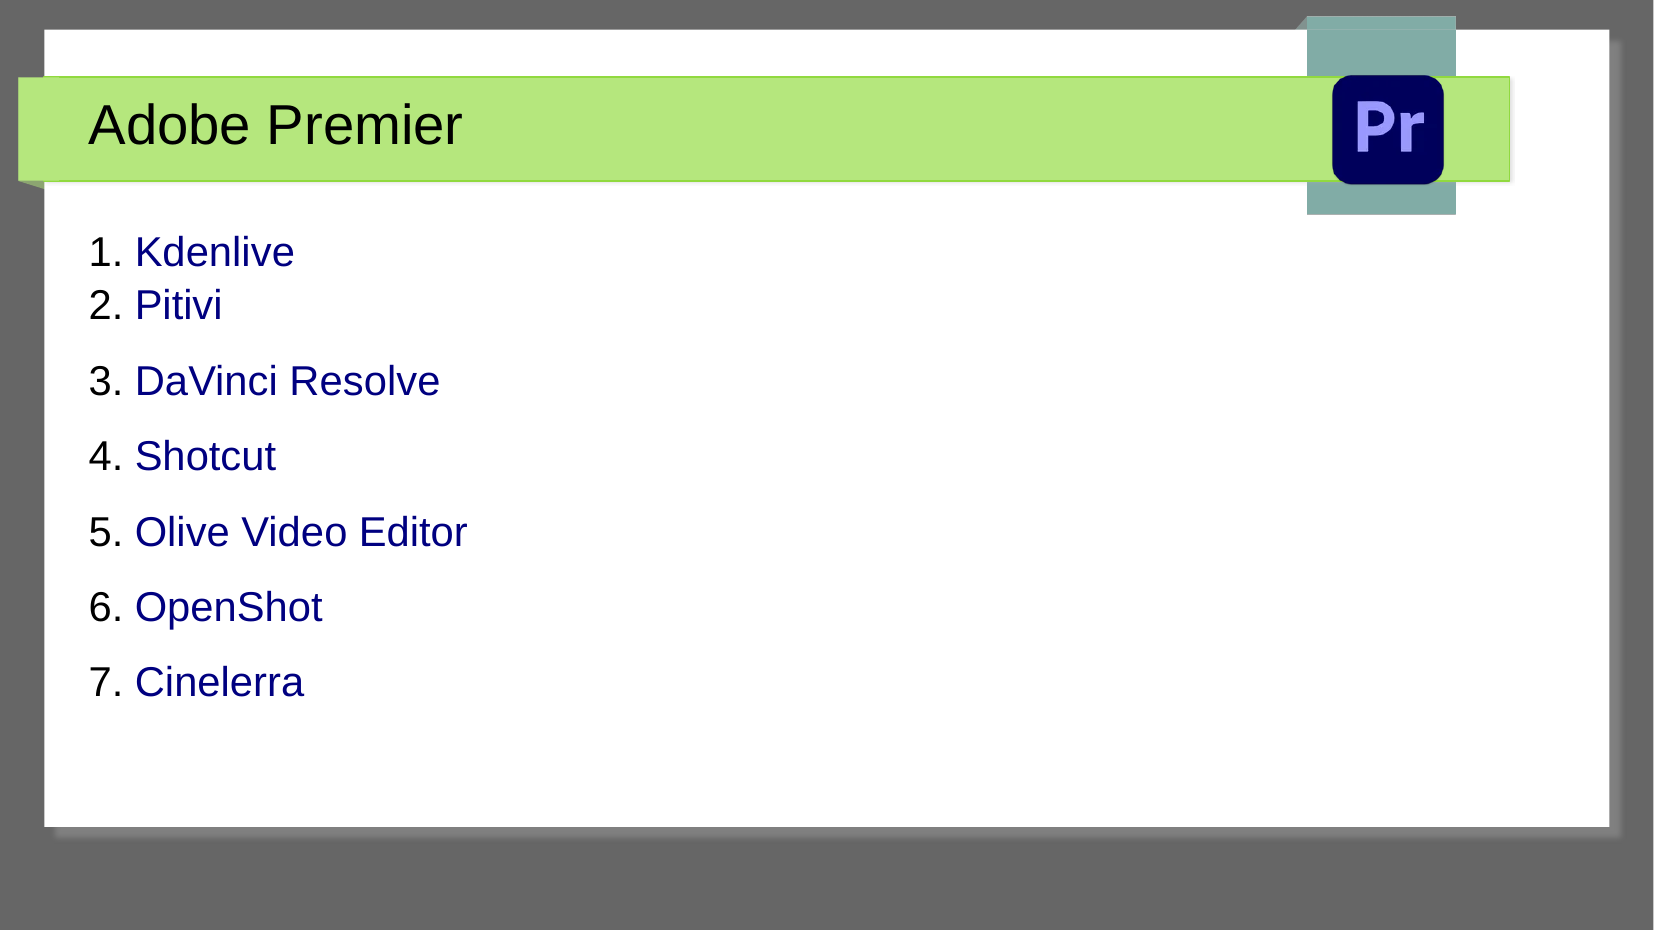

# Adobe Premier
1. Kdenlive
2. Pitivi
3. DaVinci Resolve
4. Shotcut
5. Olive Video Editor
6. OpenShot
7. Cinelerra